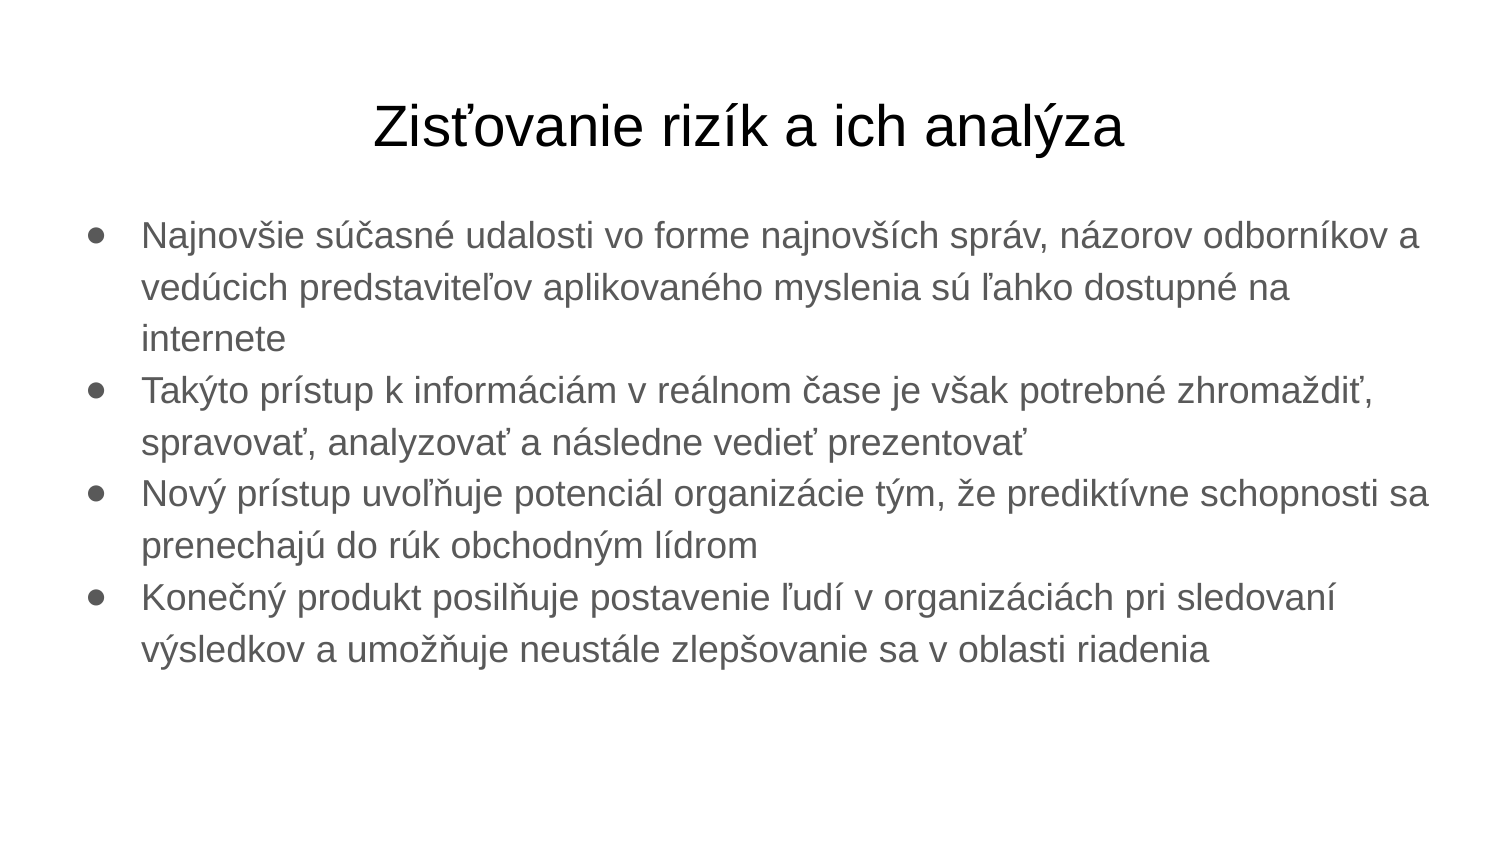

# Zisťovanie rizík a ich analýza
Najnovšie súčasné udalosti vo forme najnovších správ, názorov odborníkov a vedúcich predstaviteľov aplikovaného myslenia sú ľahko dostupné na internete
Takýto prístup k informáciám v reálnom čase je však potrebné zhromaždiť, spravovať, analyzovať a následne vedieť prezentovať
Nový prístup uvoľňuje potenciál organizácie tým, že prediktívne schopnosti sa prenechajú do rúk obchodným lídrom
Konečný produkt posilňuje postavenie ľudí v organizáciách pri sledovaní výsledkov a umožňuje neustále zlepšovanie sa v oblasti riadenia